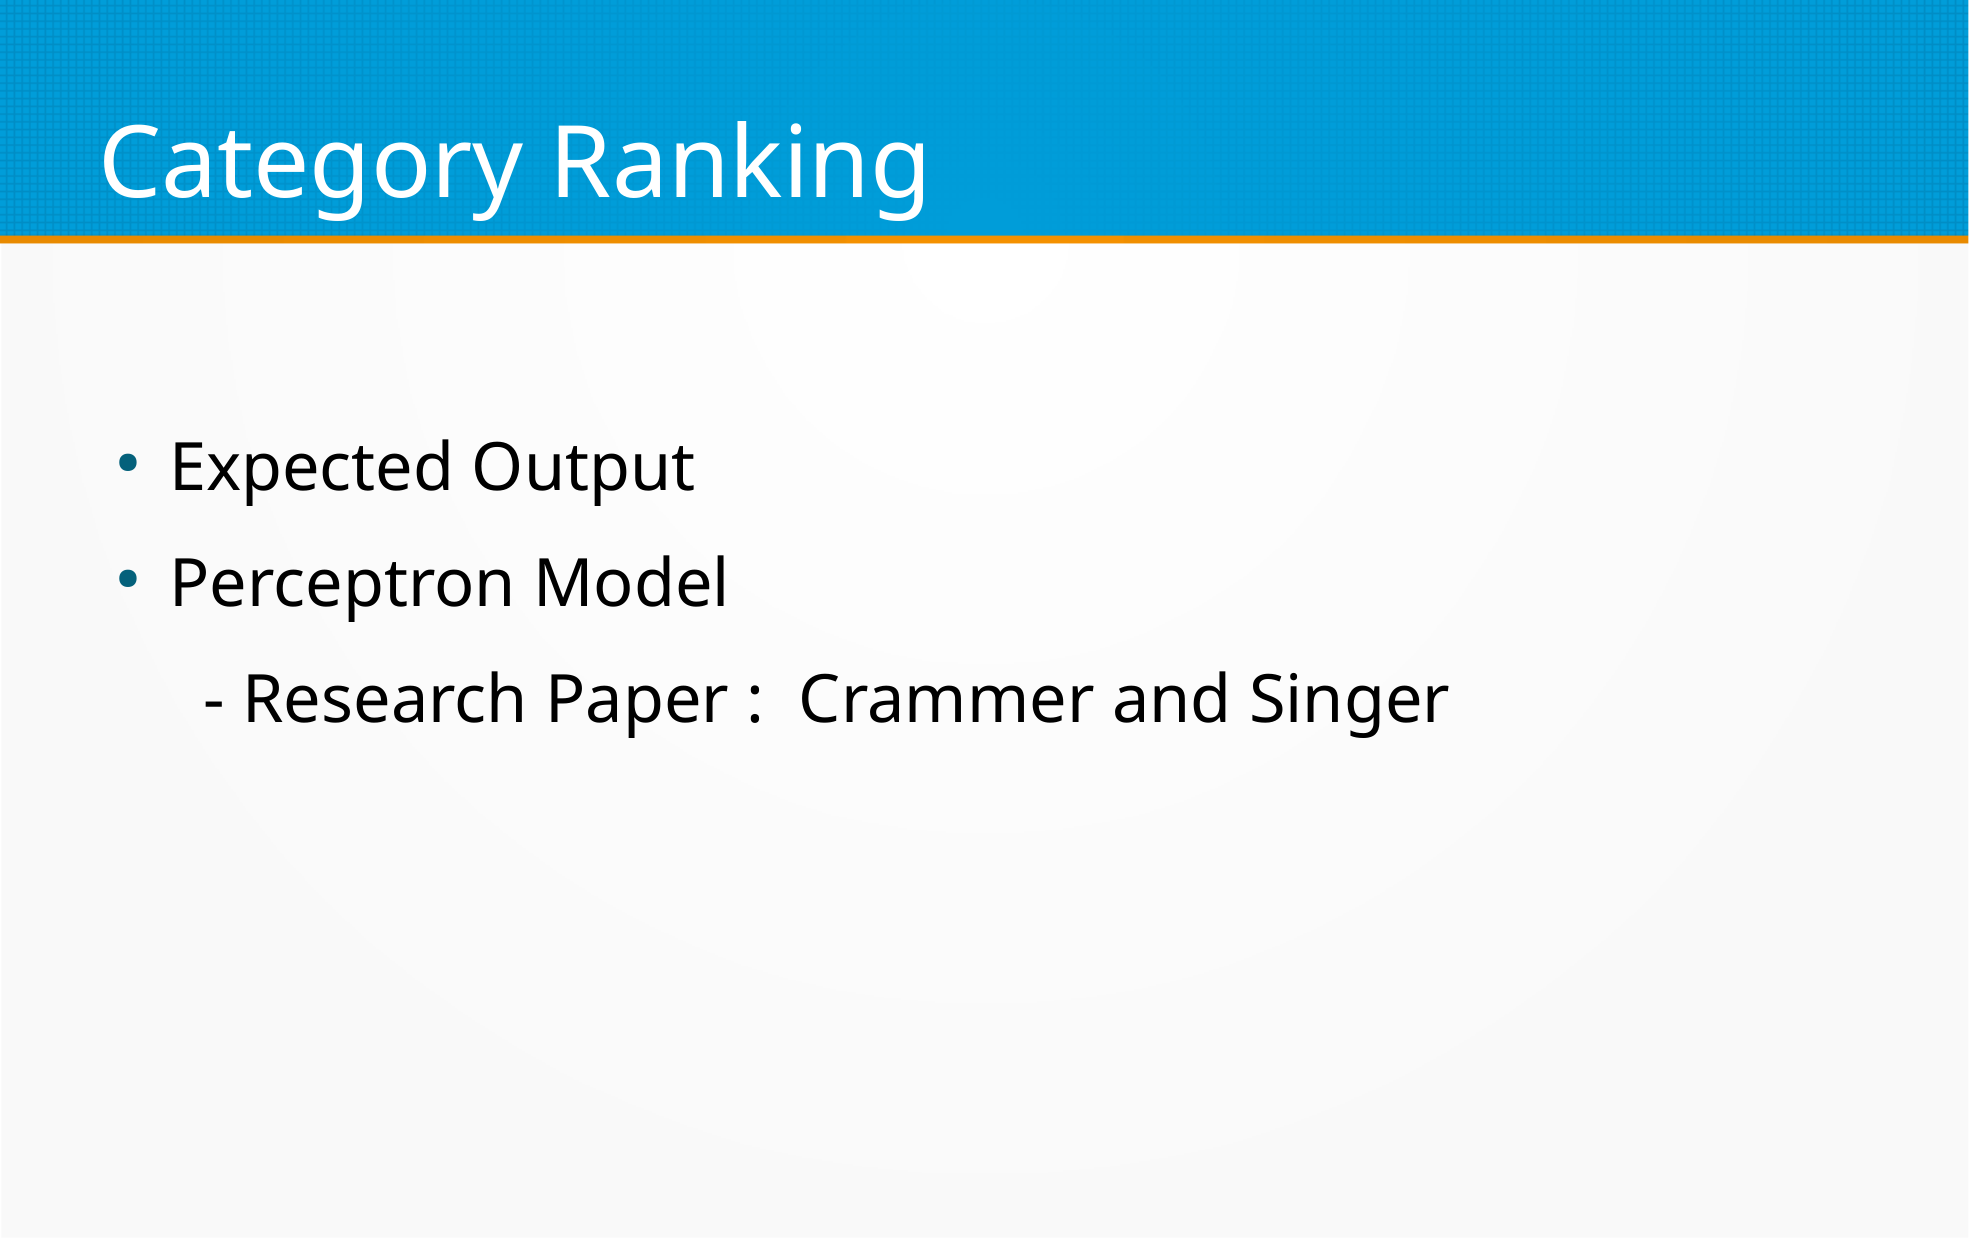

# Category Ranking
Expected Output
Perceptron Model
 - Research Paper : Crammer and Singer